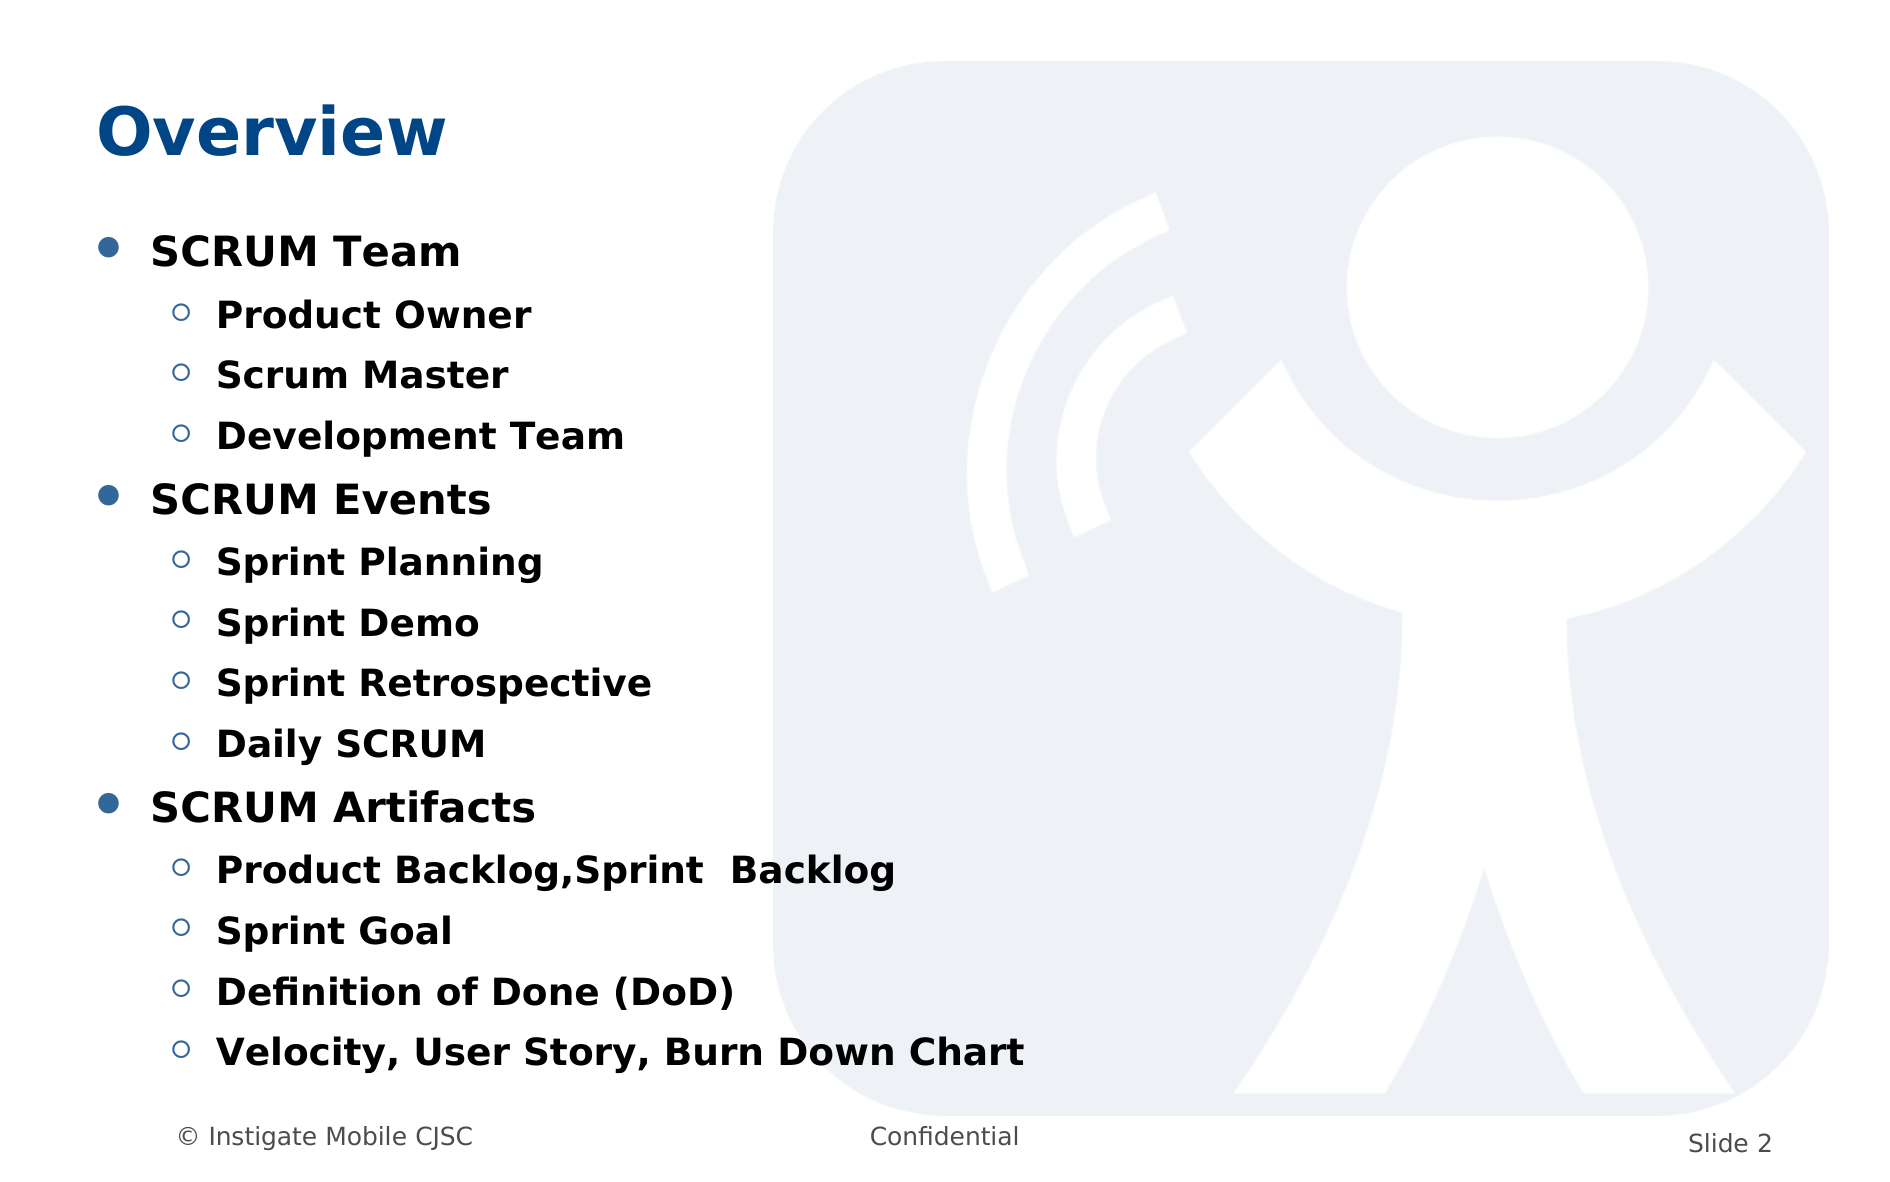

# Overview
SCRUM Team
Product Owner
Scrum Master
Development Team
SCRUM Events
Sprint Planning
Sprint Demo
Sprint Retrospective
Daily SCRUM
SCRUM Artifacts
Product Backlog,Sprint Backlog
Sprint Goal
Definition of Done (DoD)
Velocity, User Story, Burn Down Chart